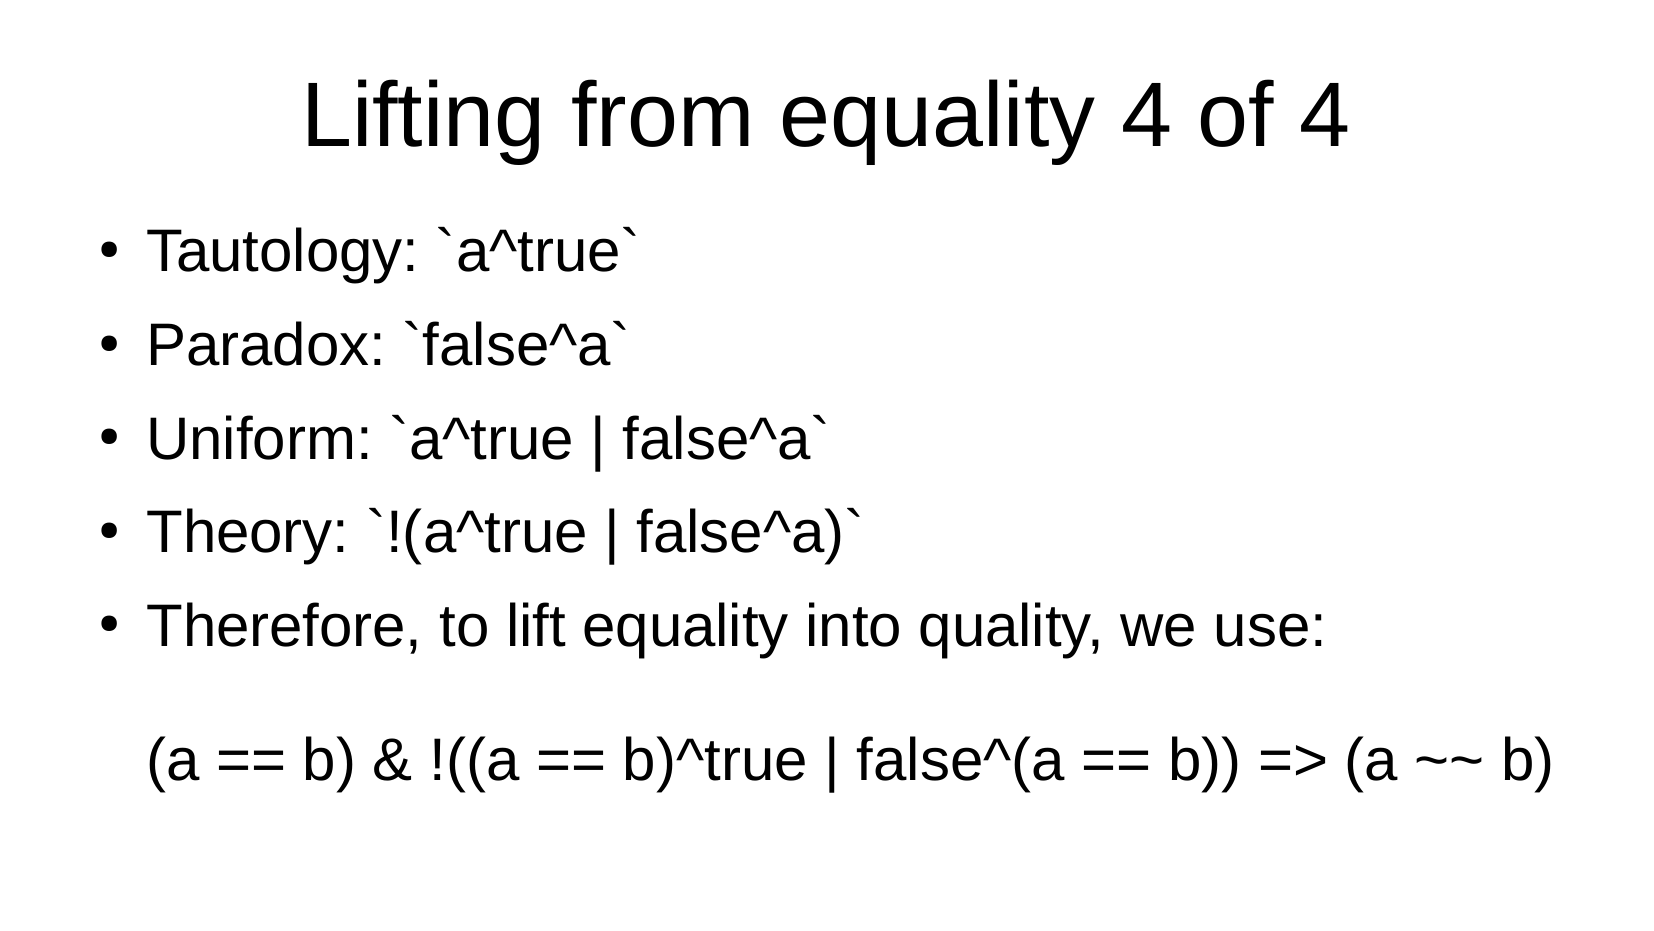

# Lifting from equality 4 of 4
Tautology: `a^true`
Paradox: `false^a`
Uniform: `a^true | false^a`
Theory: `!(a^true | false^a)`
Therefore, to lift equality into quality, we use:
(a == b) & !((a == b)^true | false^(a == b)) => (a ~~ b)